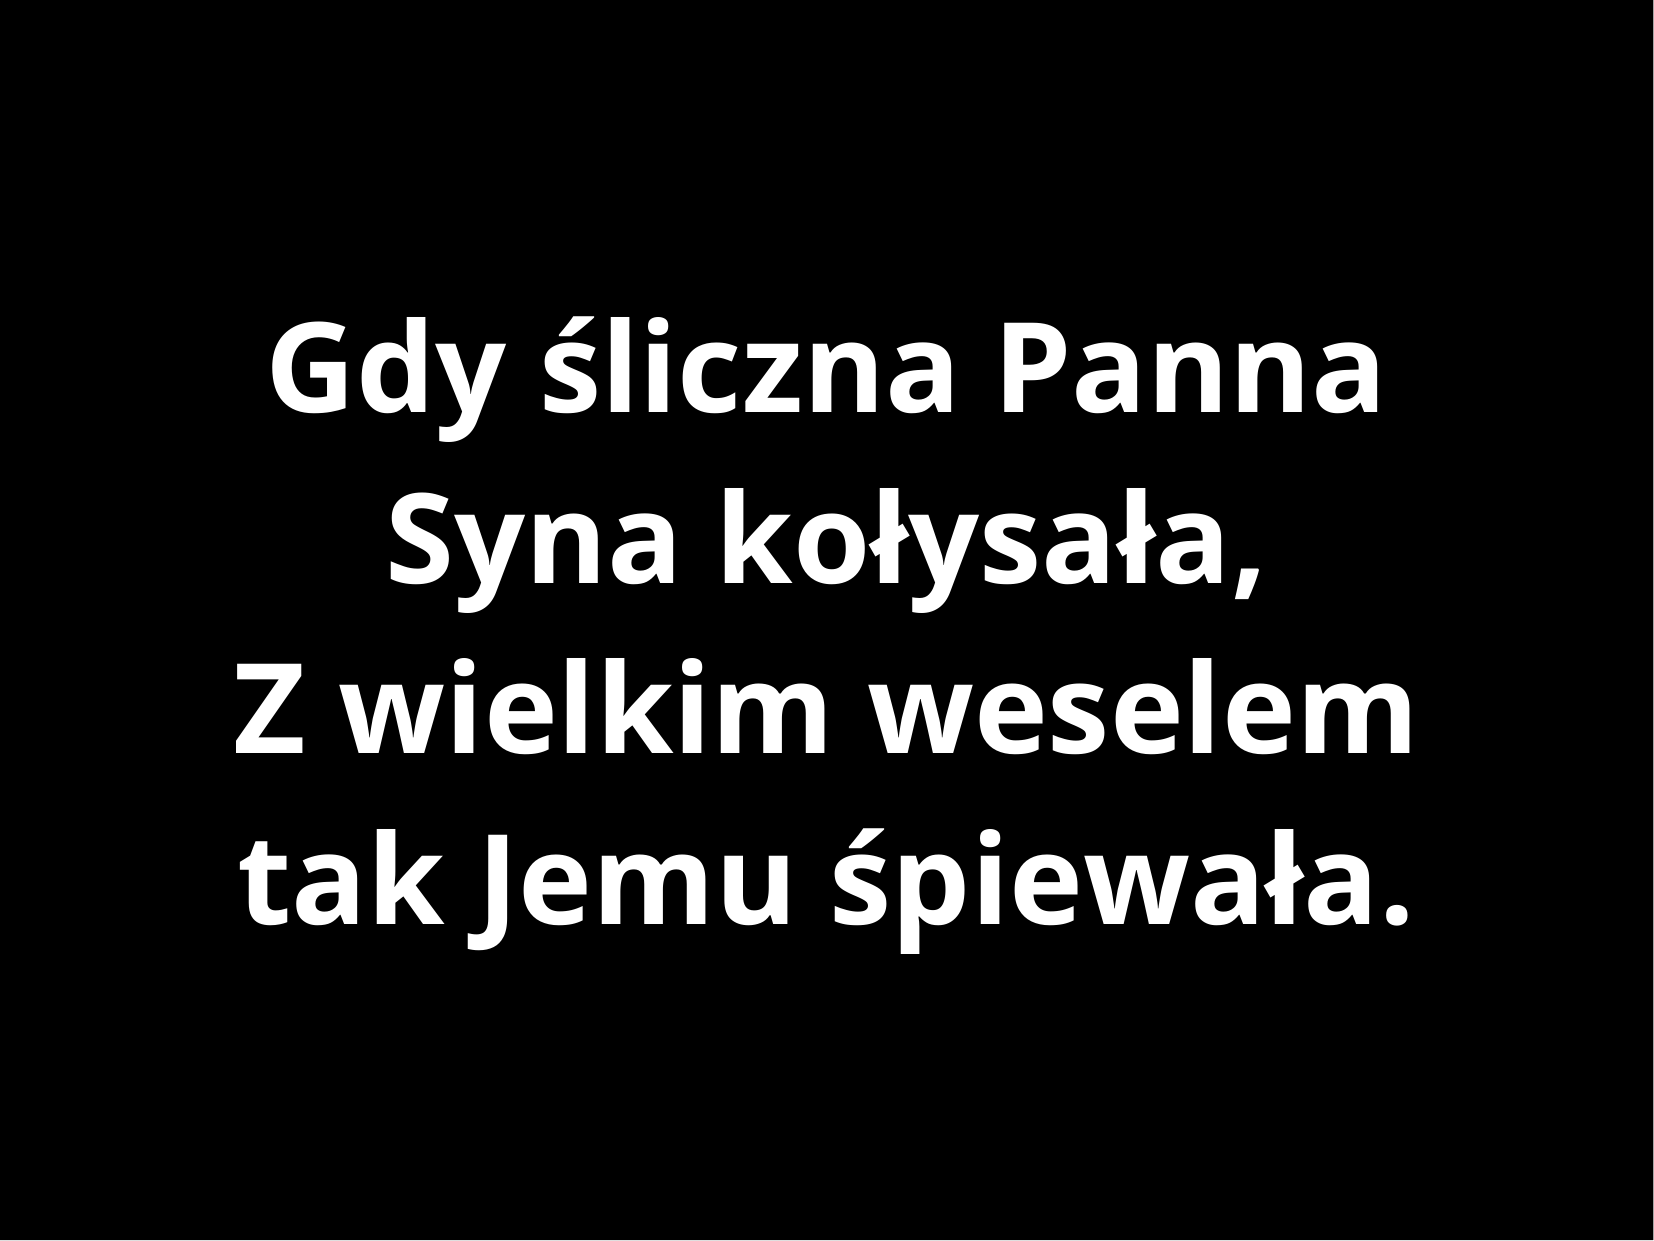

# Gdy śliczna Panna Syna kołysała, Z wielkim weselem tak Jemu śpiewała.